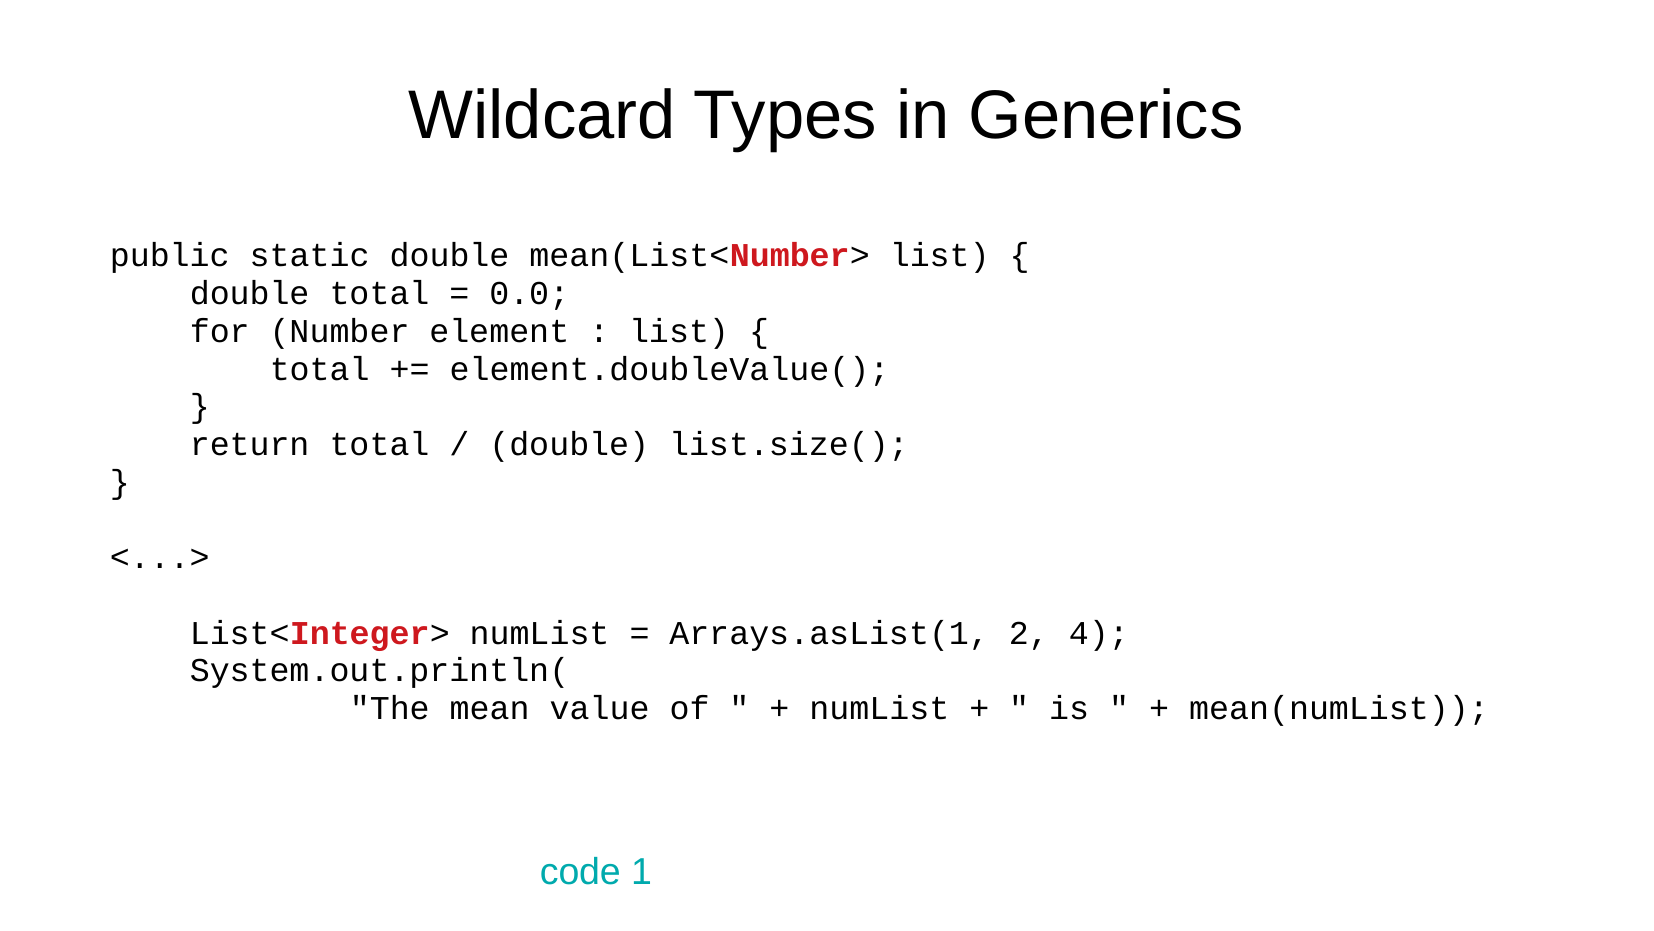

# Wildcard Types in Generics
 public static double mean(List<Number> list) {
 double total = 0.0;
 for (Number element : list) {
 total += element.doubleValue();
 }
 return total / (double) list.size();
 }
 <...>
 List<Integer> numList = Arrays.asList(1, 2, 4);
 System.out.println(
 "The mean value of " + numList + " is " + mean(numList));
code 1